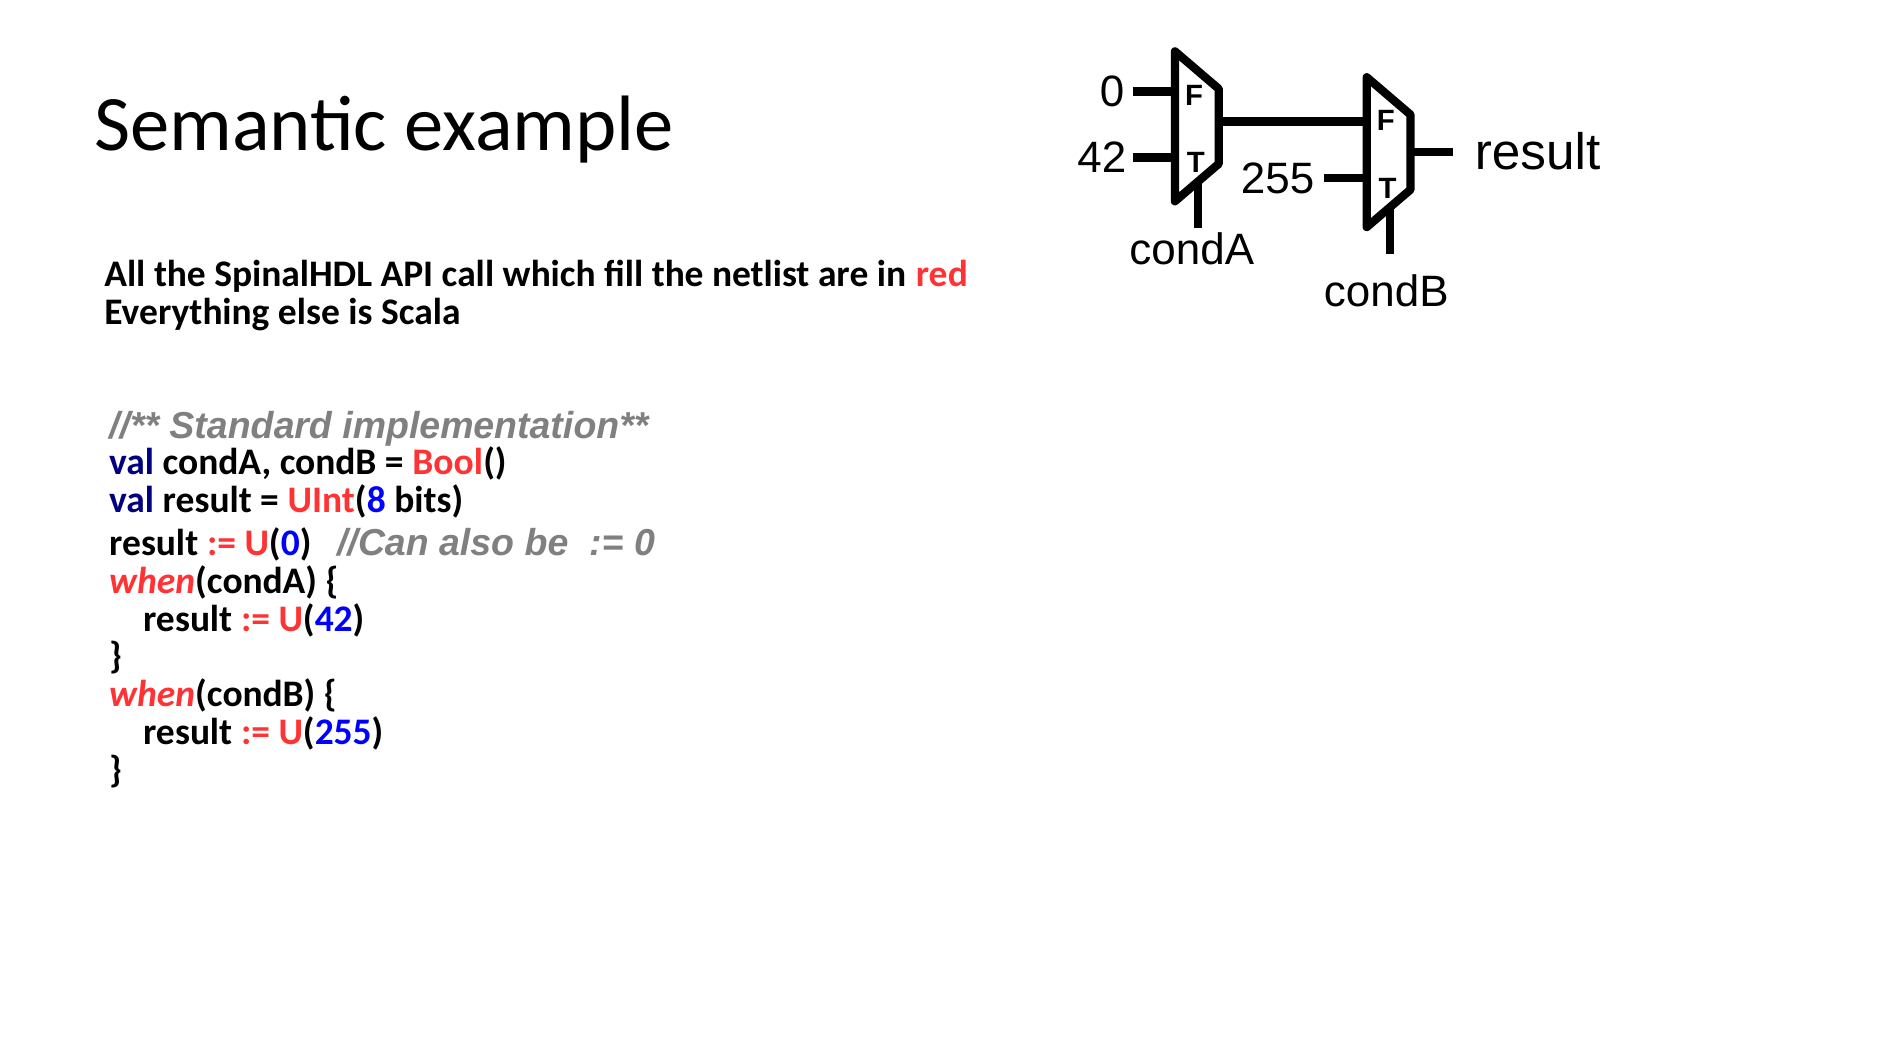

# Semantic example
All the SpinalHDL API call which fill the netlist are in red
Everything else is Scala
//** Standard implementation**
val condA, condB = Bool()
val result = UInt(8 bits)
result := U(0) //Can also be := 0
when(condA) {
 result := U(42)
}
when(condB) {
 result := U(255)
}
Scala